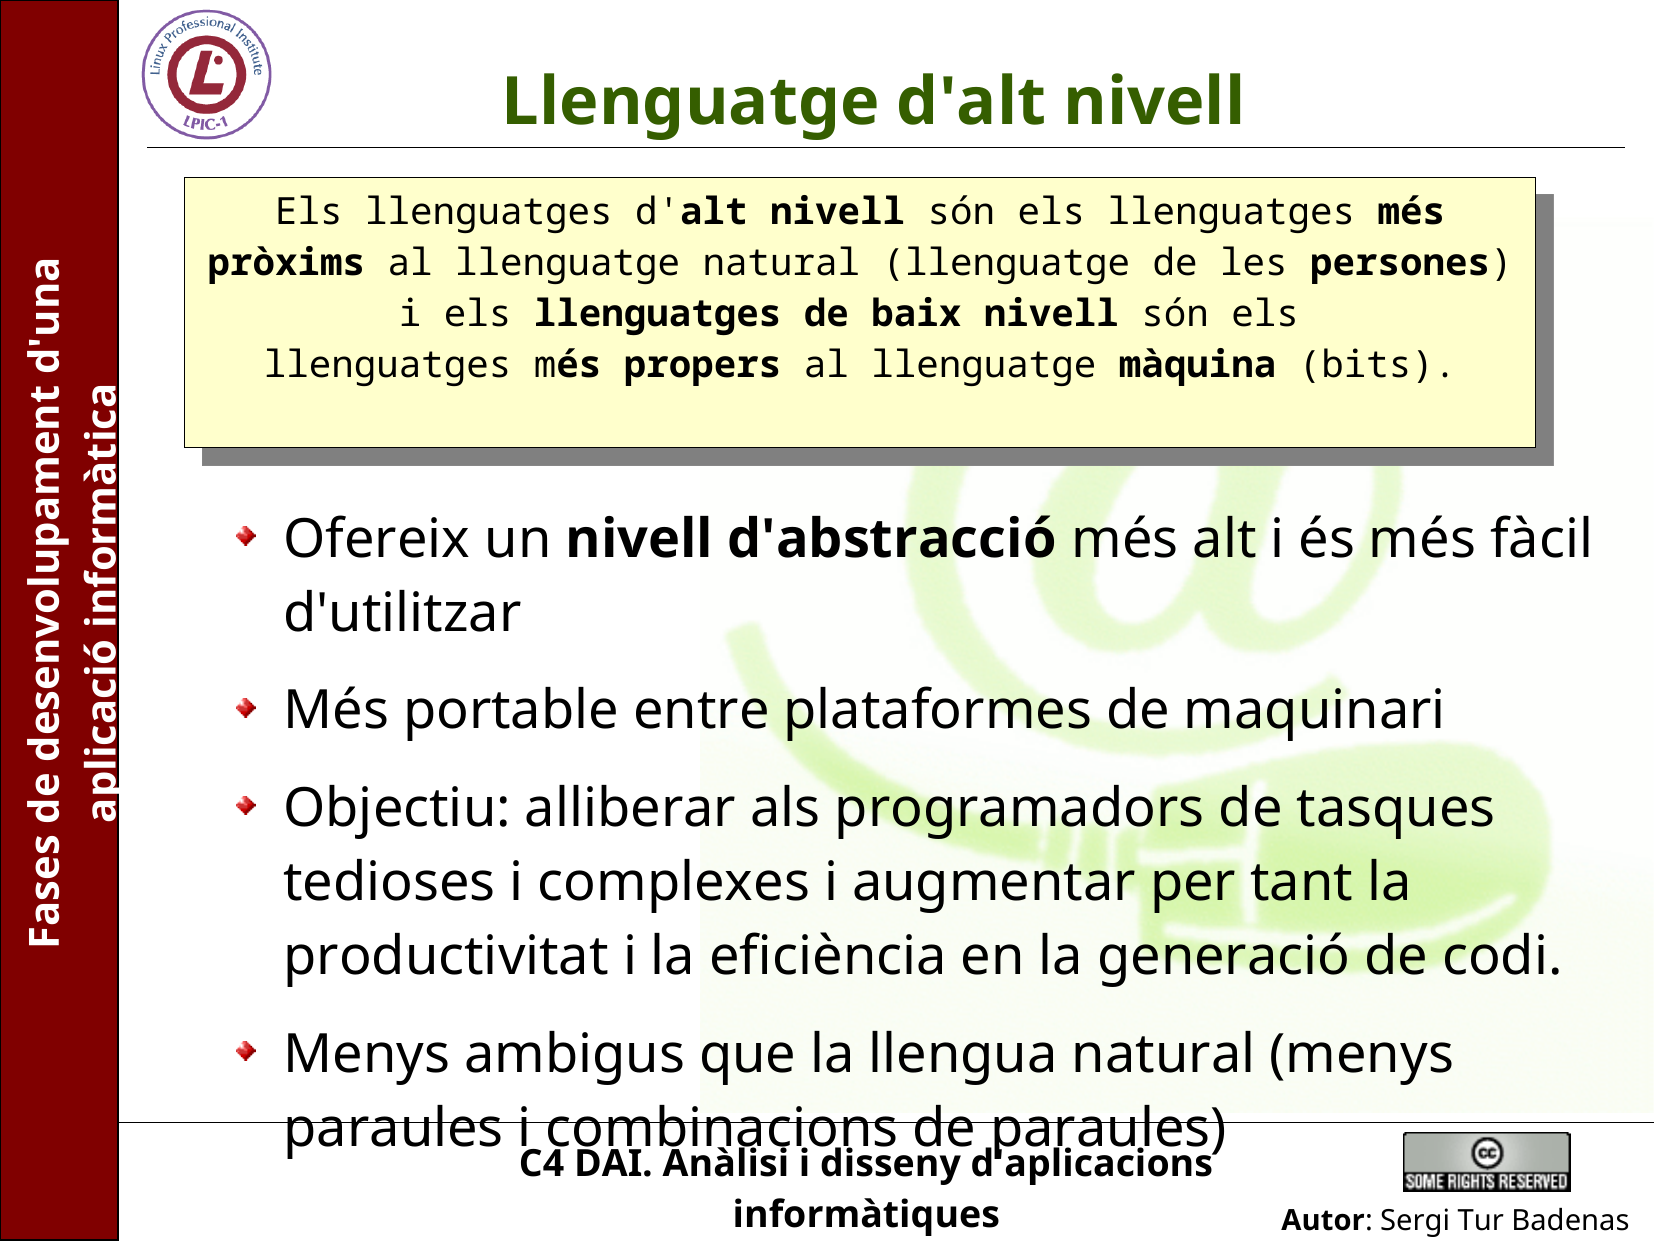

# Llenguatge d'alt nivell
Els llenguatges d'alt nivell són els llenguatges més pròxims al llenguatge natural (llenguatge de les persones) i els llenguatges de baix nivell són els
llenguatges més propers al llenguatge màquina (bits).
Ofereix un nivell d'abstracció més alt i és més fàcil d'utilitzar
Més portable entre plataformes de maquinari
Objectiu: alliberar als programadors de tasques tedioses i complexes i augmentar per tant la productivitat i la eficiència en la generació de codi.
Menys ambigus que la llengua natural (menys paraules i combinacions de paraules)